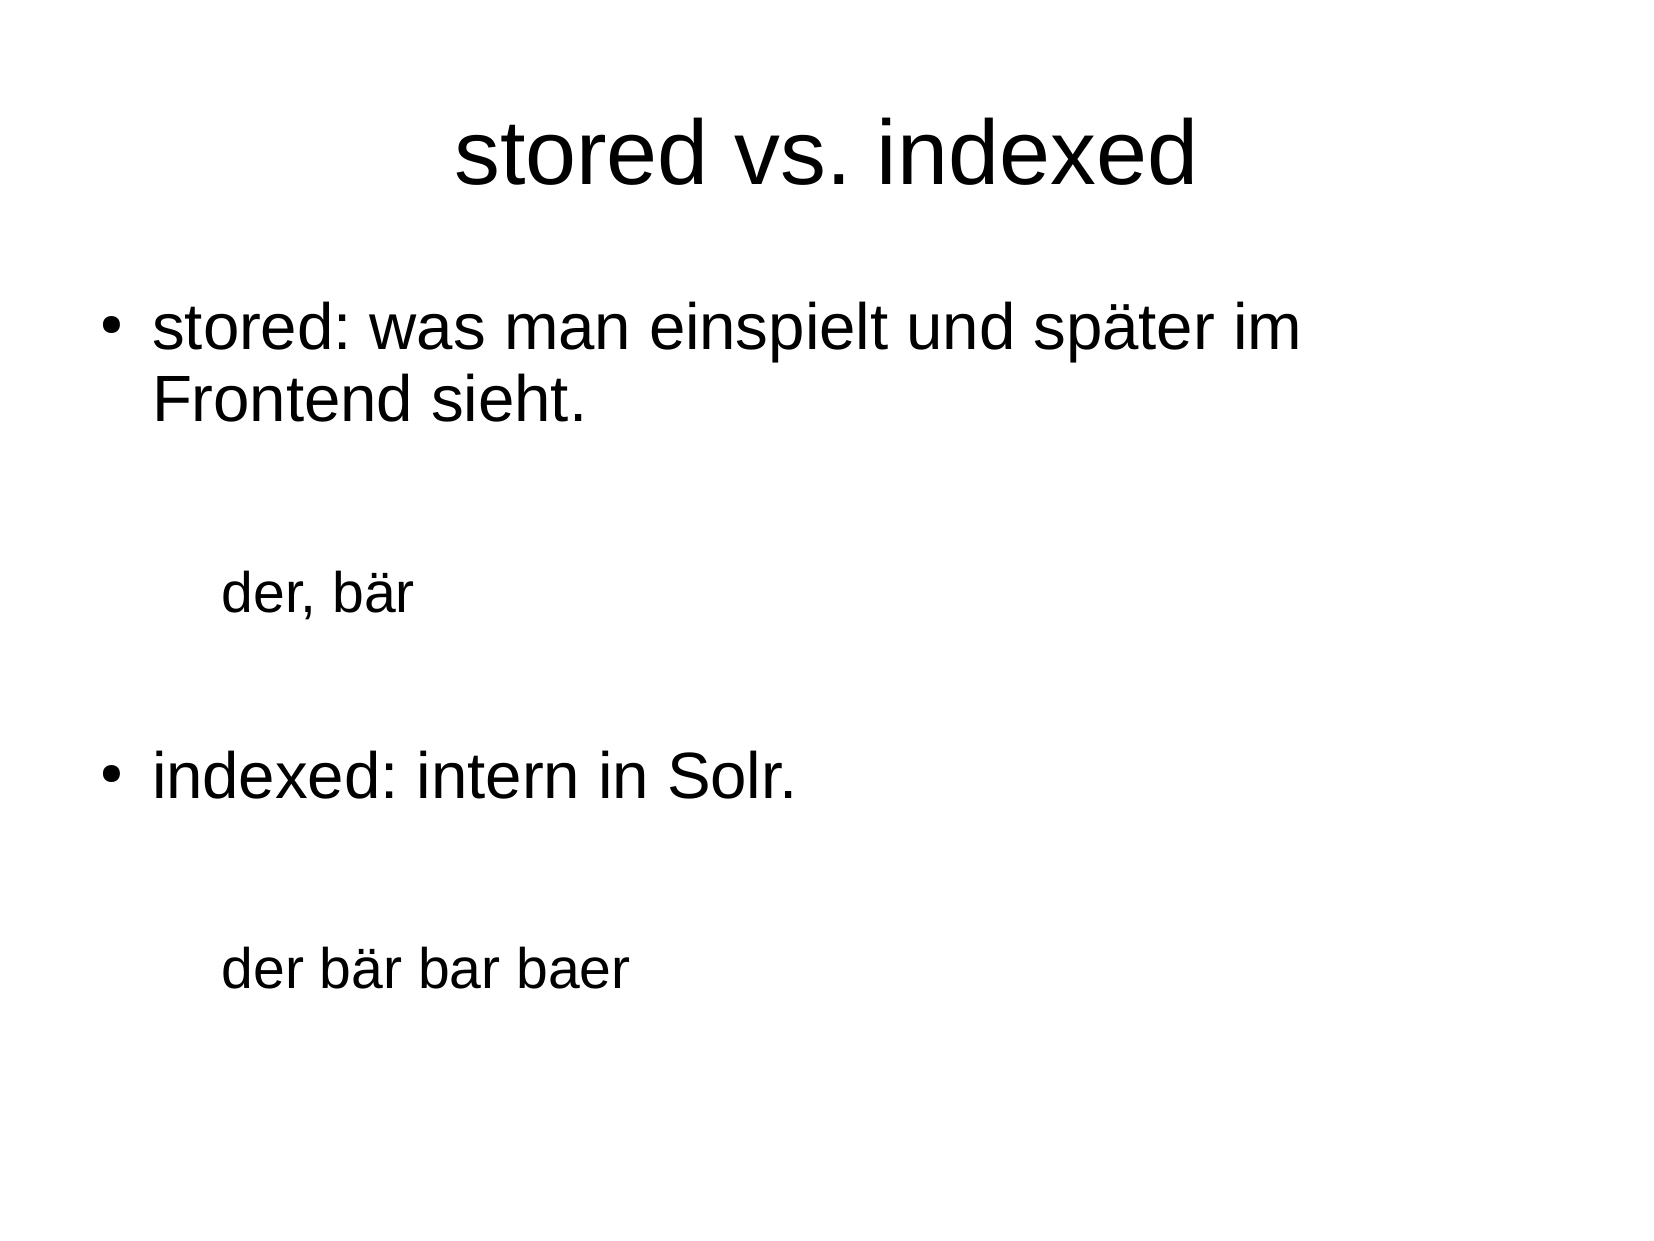

# stored vs. indexed
stored: was man einspielt und später im Frontend sieht.
der, bär
indexed: intern in Solr.
der bär bar baer